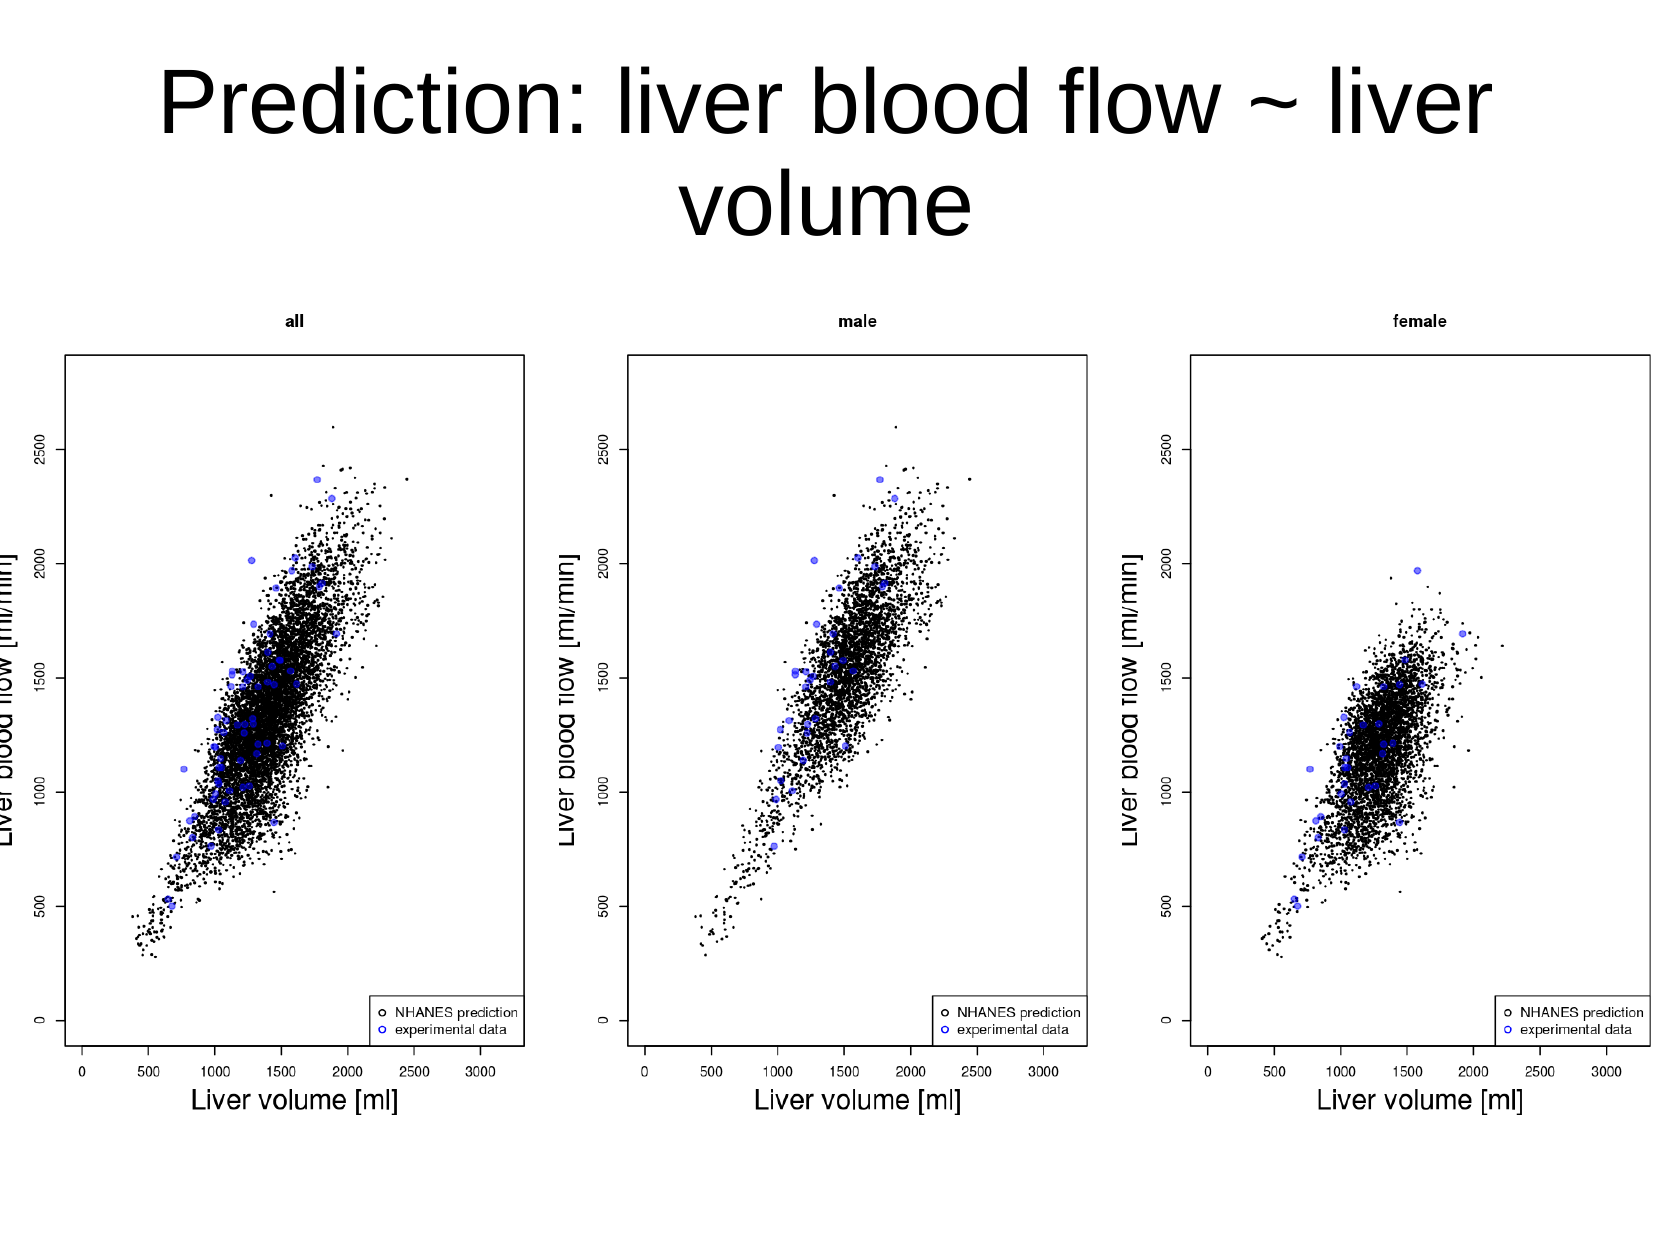

# Prediction: liver blood flow ~ liver volume